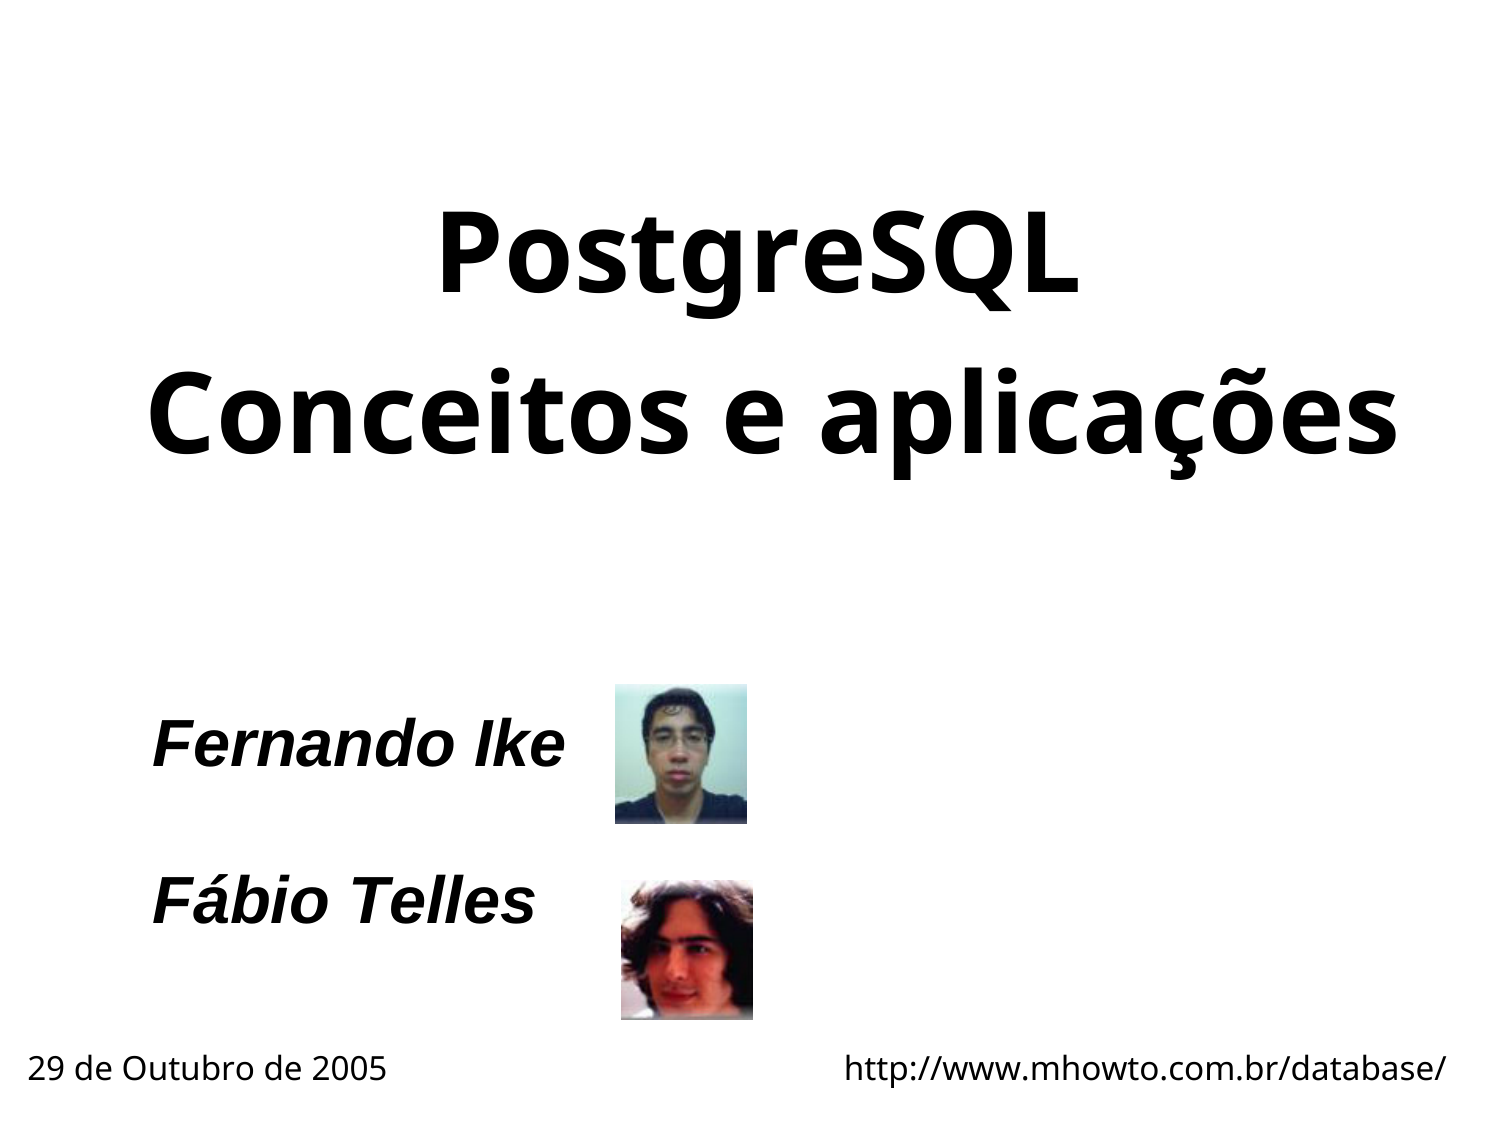

PostgreSQL
Conceitos e aplicações
Fernando Ike
Fábio Telles
29 de Outubro de 2005
http://www.mhowto.com.br/database/